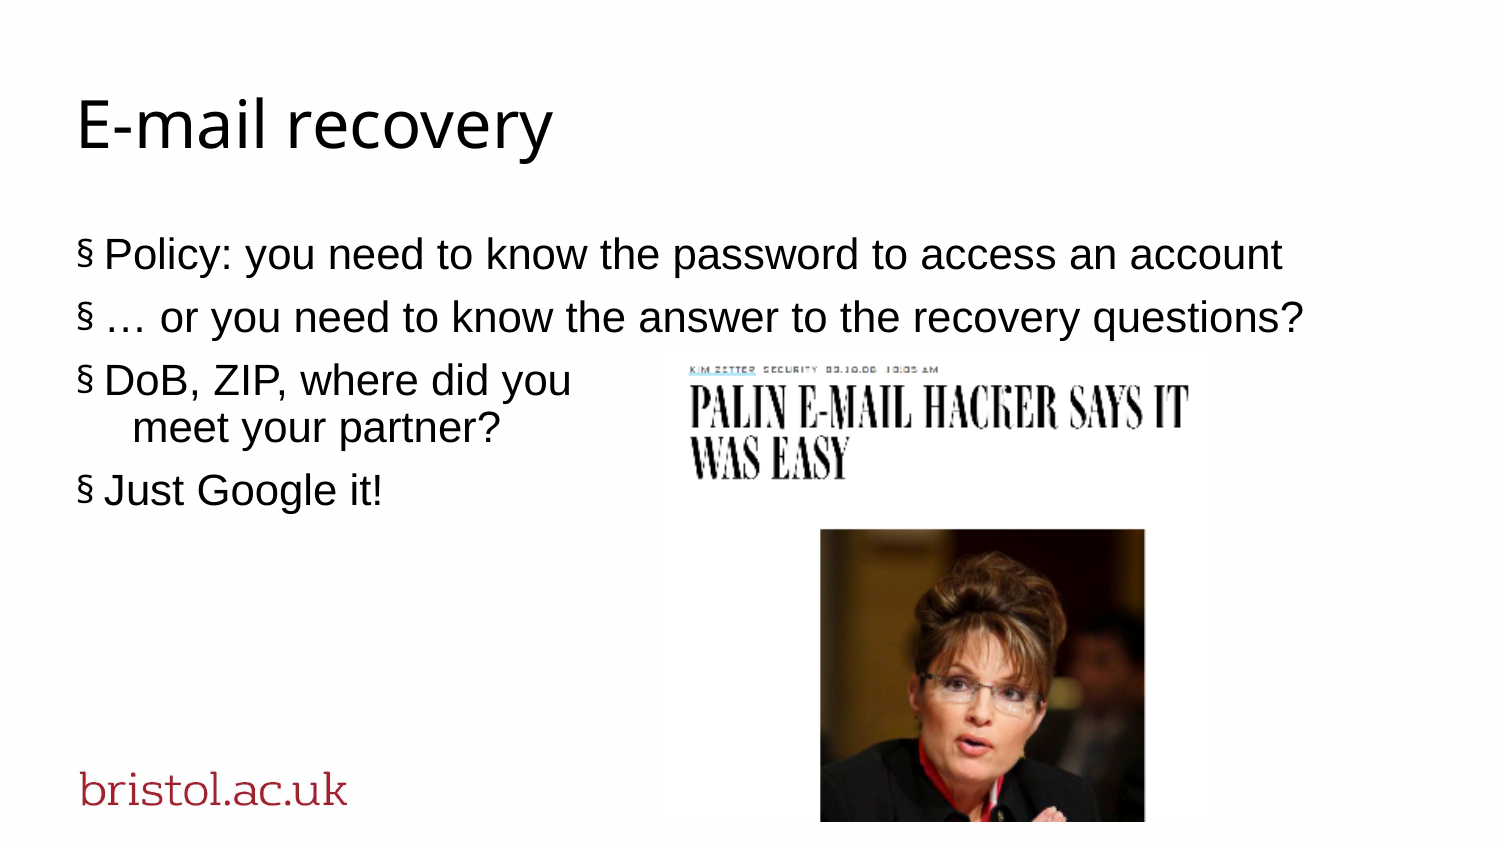

# E-mail recovery
Policy: you need to know the password to access an account
… or you need to know the answer to the recovery questions?
DoB, ZIP, where did you
meet your partner?
Just Google it!